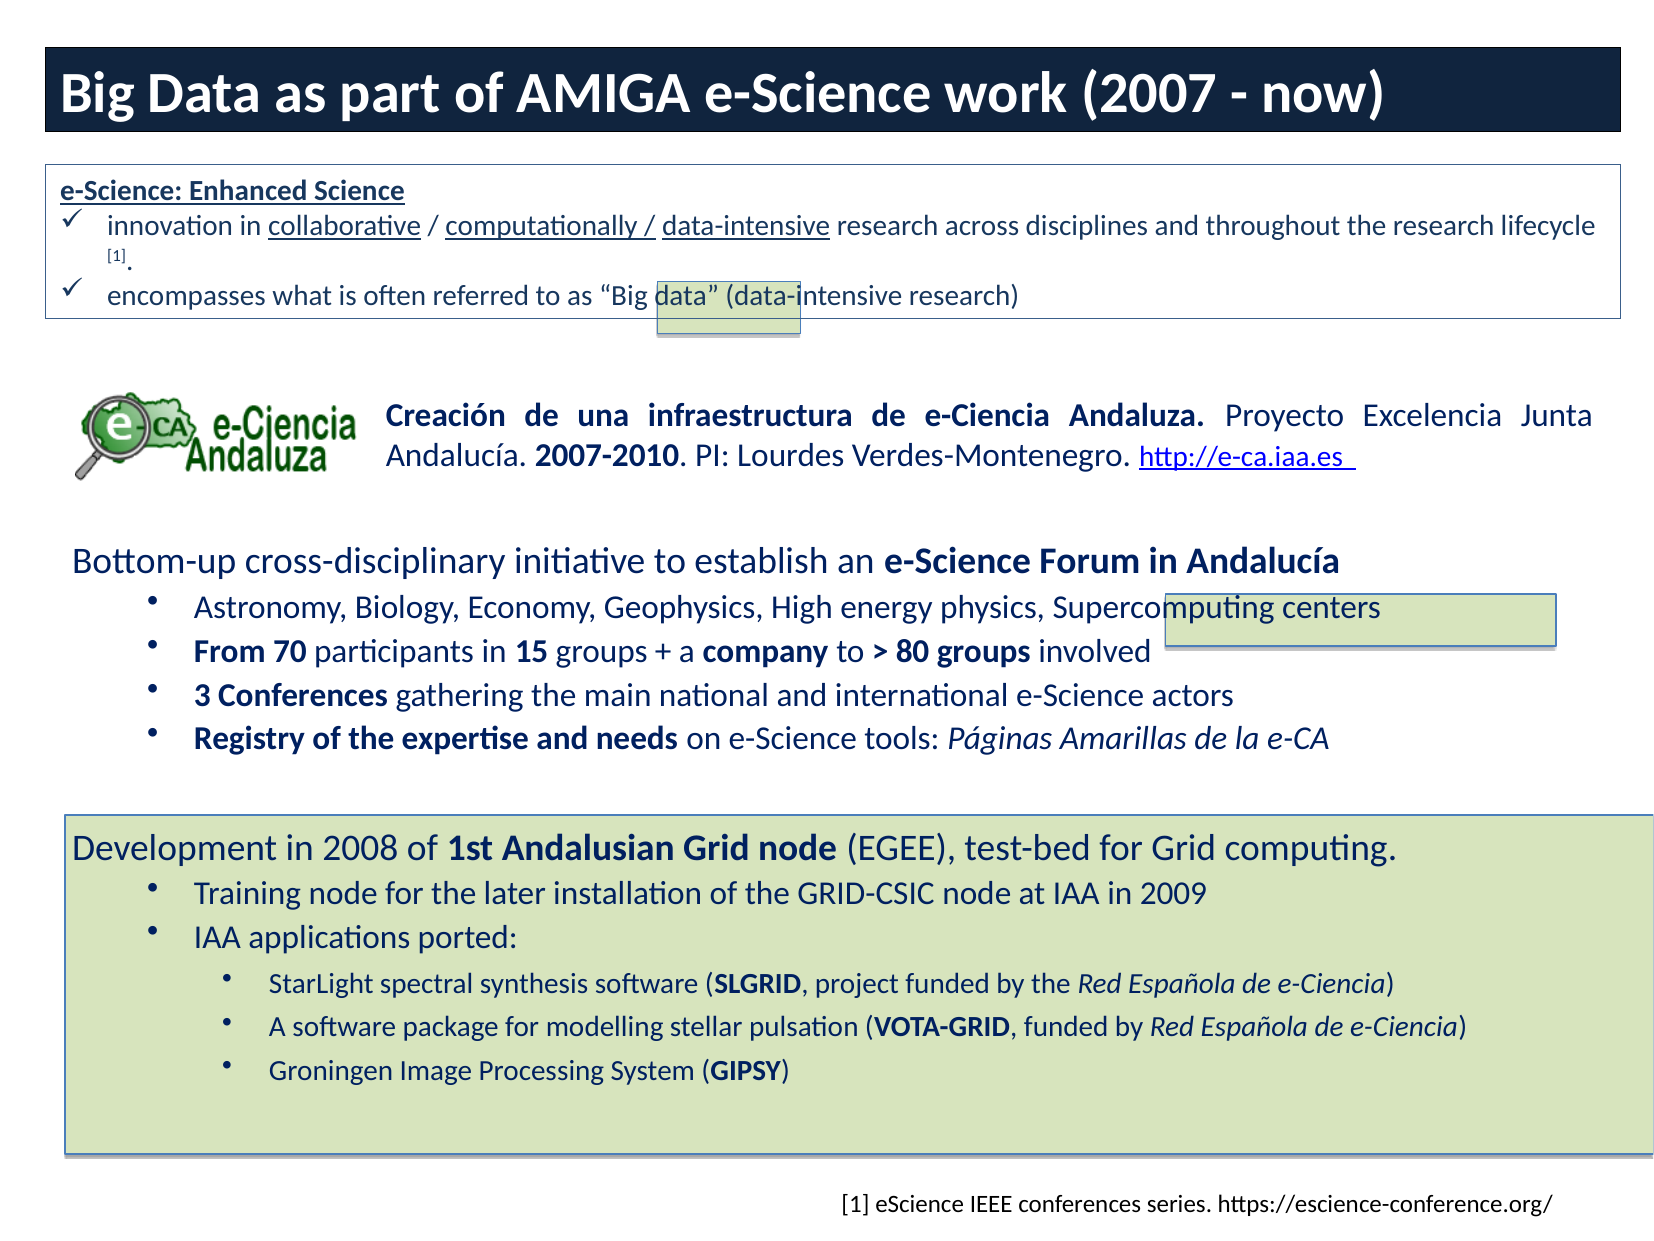

Big Data as part of AMIGA e-Science work (2007 - now)
e-Science: Enhanced Science
innovation in collaborative / computationally / data-intensive research across disciplines and throughout the research lifecycle [1].
encompasses what is often referred to as “Big data” (data-intensive research)
Creación de una infraestructura de e-Ciencia Andaluza. Proyecto Excelencia Junta Andalucía. 2007-2010. PI: Lourdes Verdes-Montenegro. http://e-ca.iaa.es
Bottom-up cross-disciplinary initiative to establish an e-Science Forum in Andalucía
Astronomy, Biology, Economy, Geophysics, High energy physics, Supercomputing centers
From 70 participants in 15 groups + a company to > 80 groups involved
3 Conferences gathering the main national and international e-Science actors
Registry of the expertise and needs on e-Science tools: Páginas Amarillas de la e-CA
Development in 2008 of 1st Andalusian Grid node (EGEE), test-bed for Grid computing.
Training node for the later installation of the GRID-CSIC node at IAA in 2009
IAA applications ported:
StarLight spectral synthesis software (SLGRID, project funded by the Red Española de e-Ciencia)
A software package for modelling stellar pulsation (VOTA-GRID, funded by Red Española de e-Ciencia)
Groningen Image Processing System (GIPSY)
[1] eScience IEEE conferences series. https://escience-conference.org/